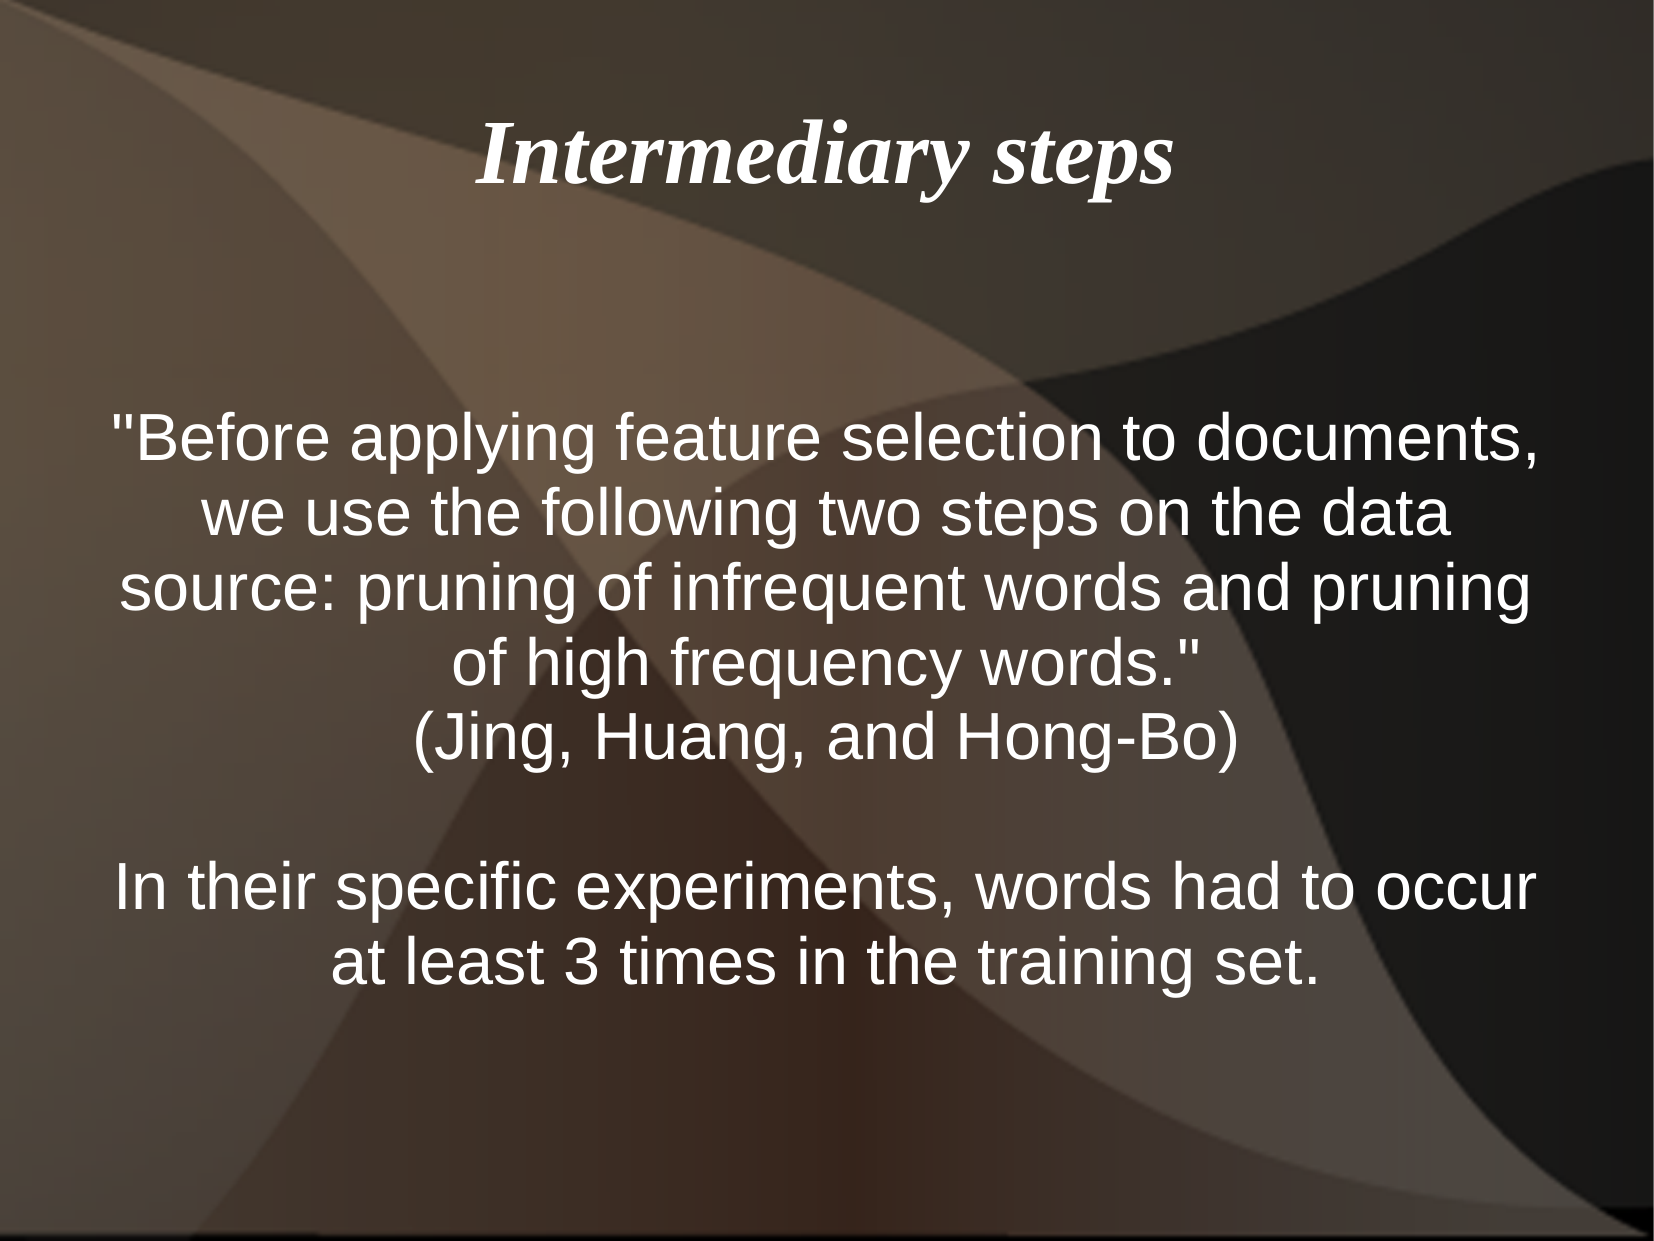

# Intermediary steps
"Before applying feature selection to documents, we use the following two steps on the data source: pruning of infrequent words and pruning of high frequency words."
(Jing, Huang, and Hong-Bo)
In their specific experiments, words had to occur at least 3 times in the training set.